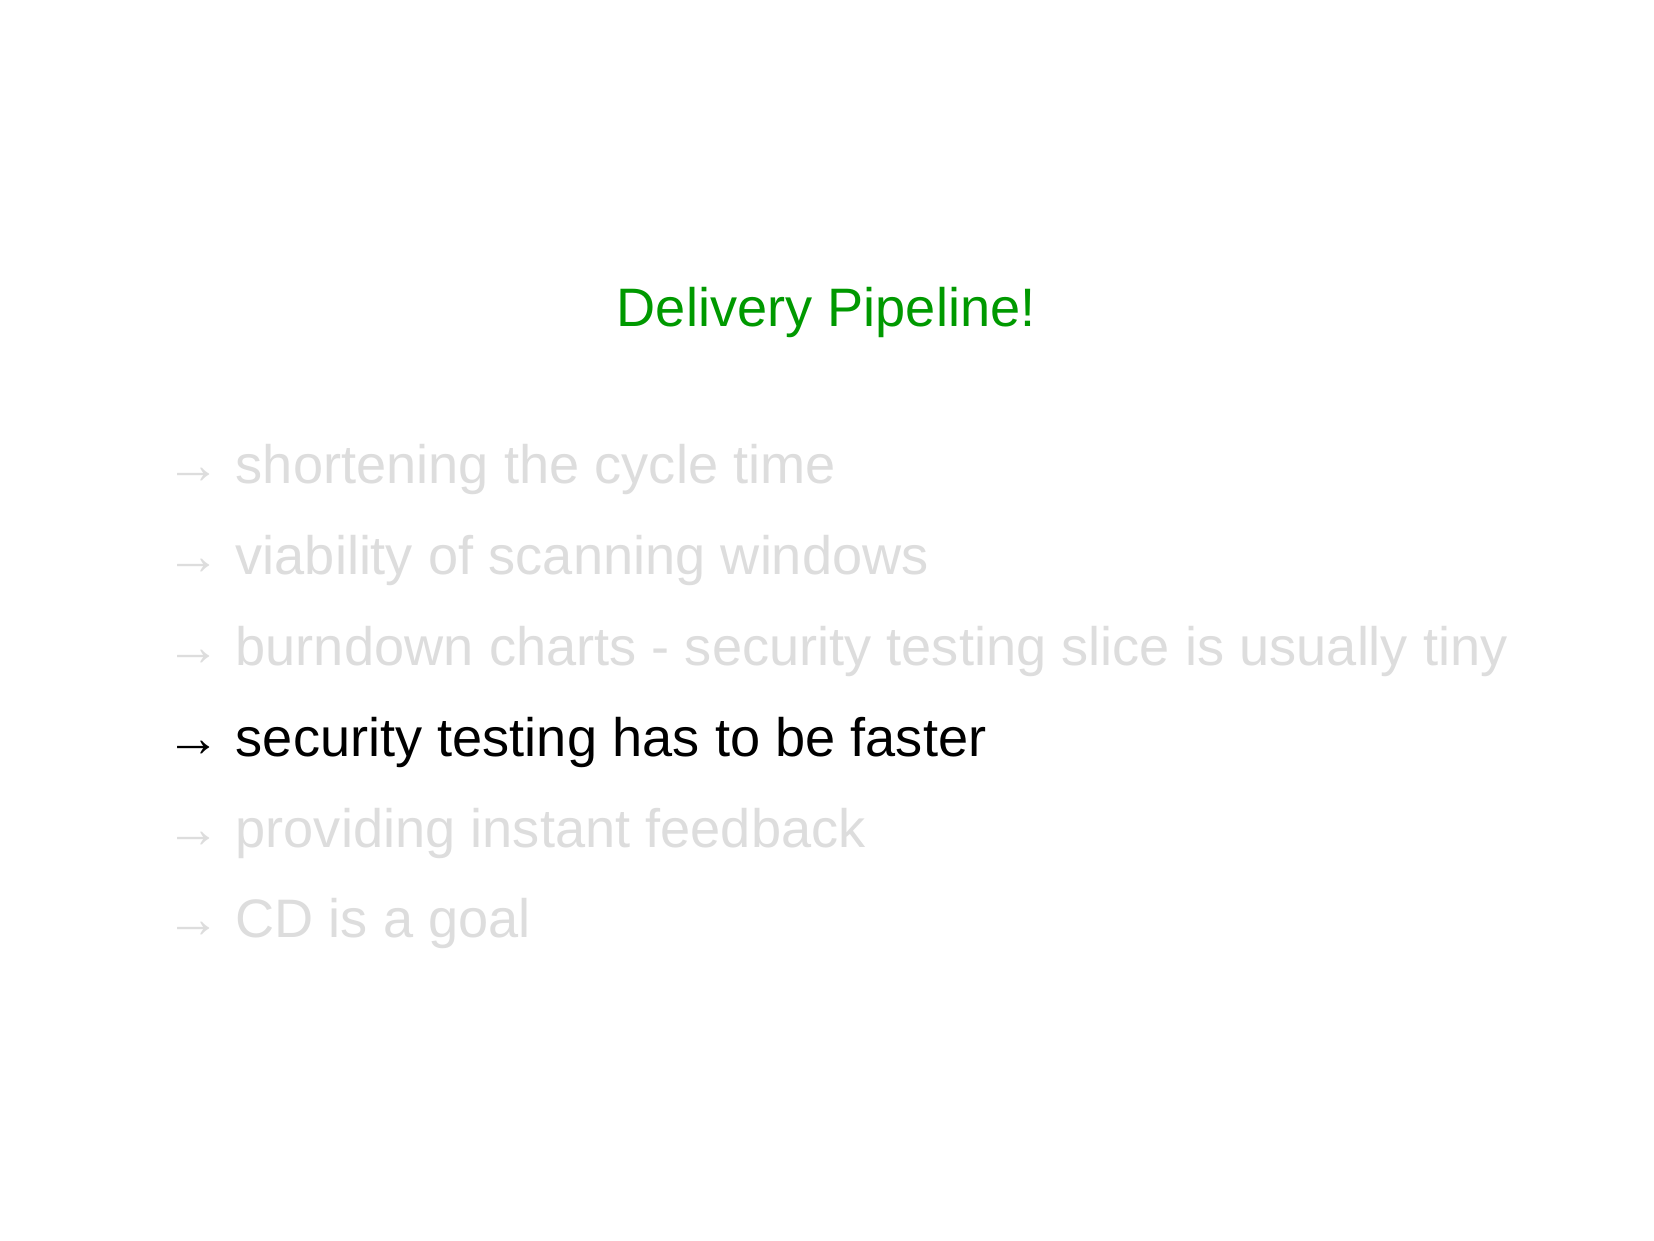

→ shortening the cycle time
→ viability of scanning windows
→ burndown charts - security testing slice is usually tiny
→ security testing has to be faster
→ providing instant feedback
→ CD is a goal
Delivery Pipeline!